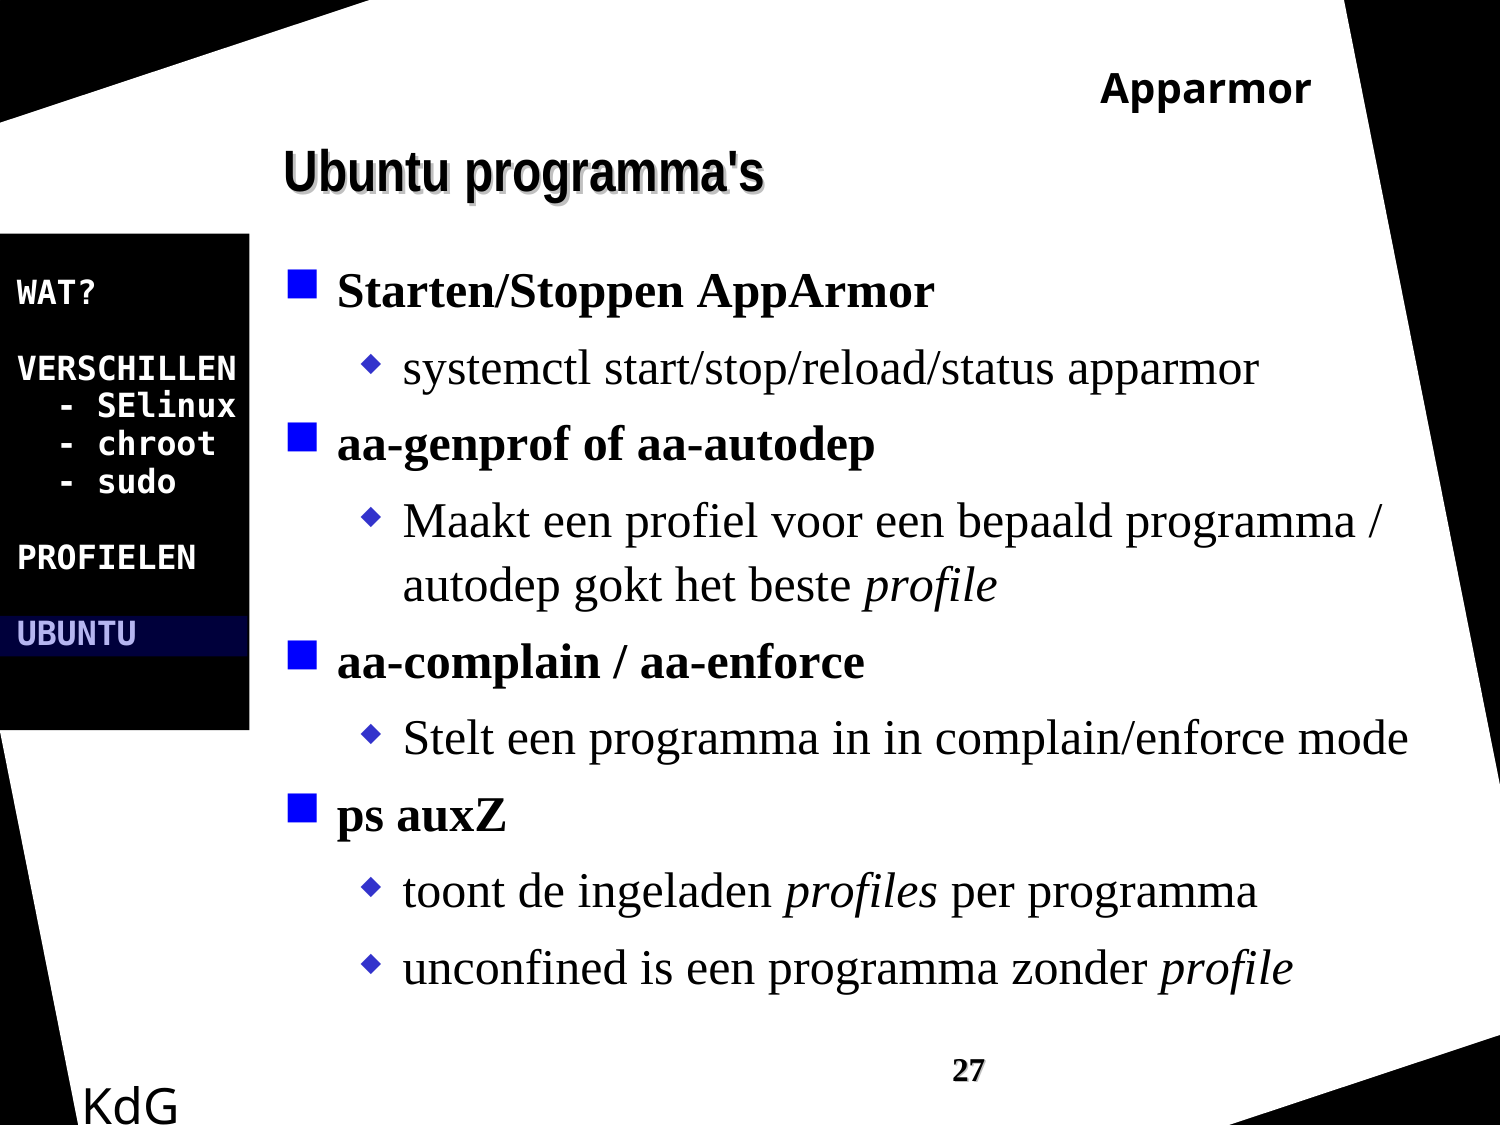

# Ubuntu programma's
Starten/Stoppen AppArmor
systemctl start/stop/reload/status apparmor
aa-genprof of aa-autodep
Maakt een profiel voor een bepaald programma / autodep gokt het beste profile
aa-complain / aa-enforce
Stelt een programma in in complain/enforce mode
ps auxZ
toont de ingeladen profiles per programma
unconfined is een programma zonder profile